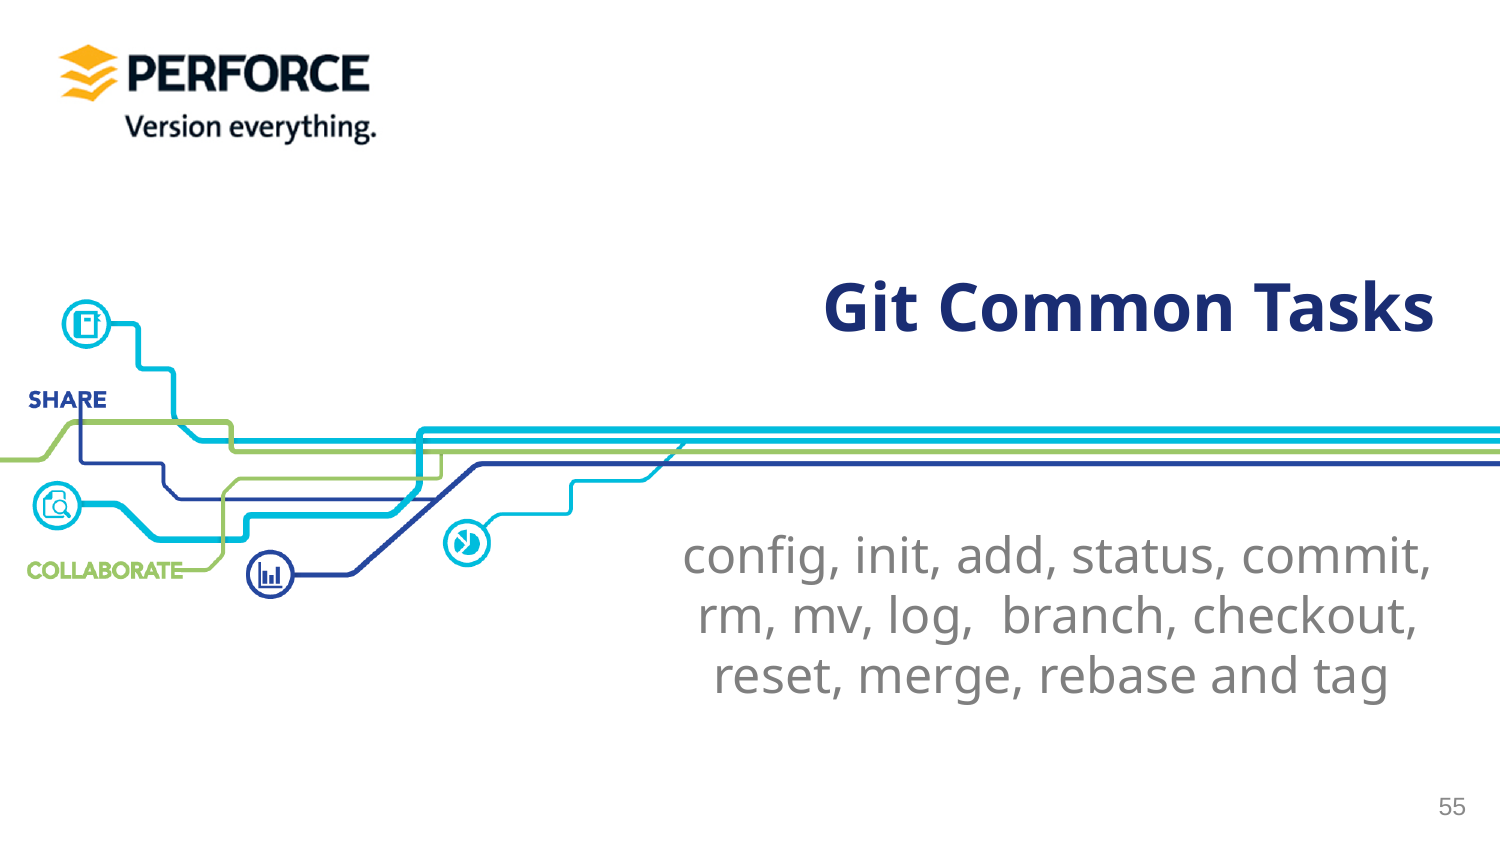

# Git Common Tasks
config, init, add, status, commit, rm, mv, log, branch, checkout, reset, merge, rebase and tag